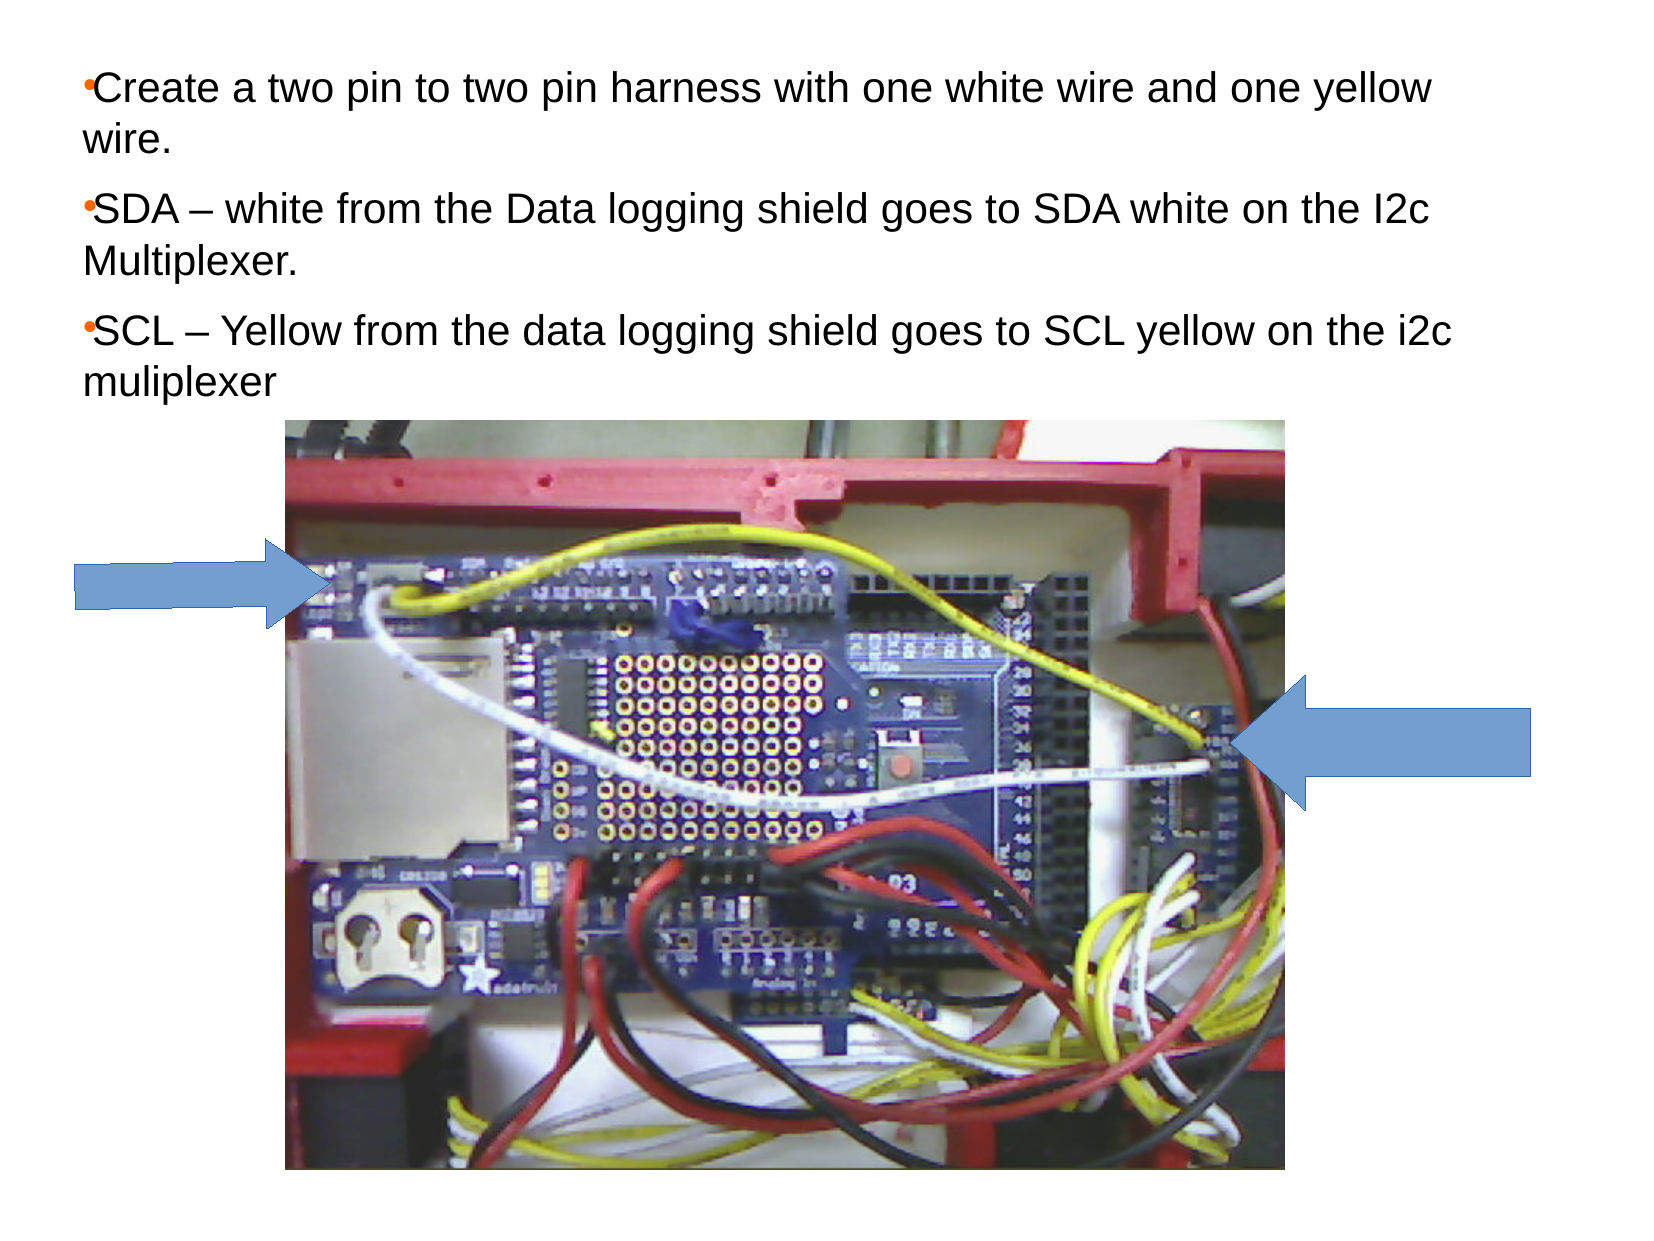

# Create a two pin to two pin harness with one white wire and one yellow wire.
SDA – white from the Data logging shield goes to SDA white on the I2c Multiplexer.
SCL – Yellow from the data logging shield goes to SCL yellow on the i2c muliplexer